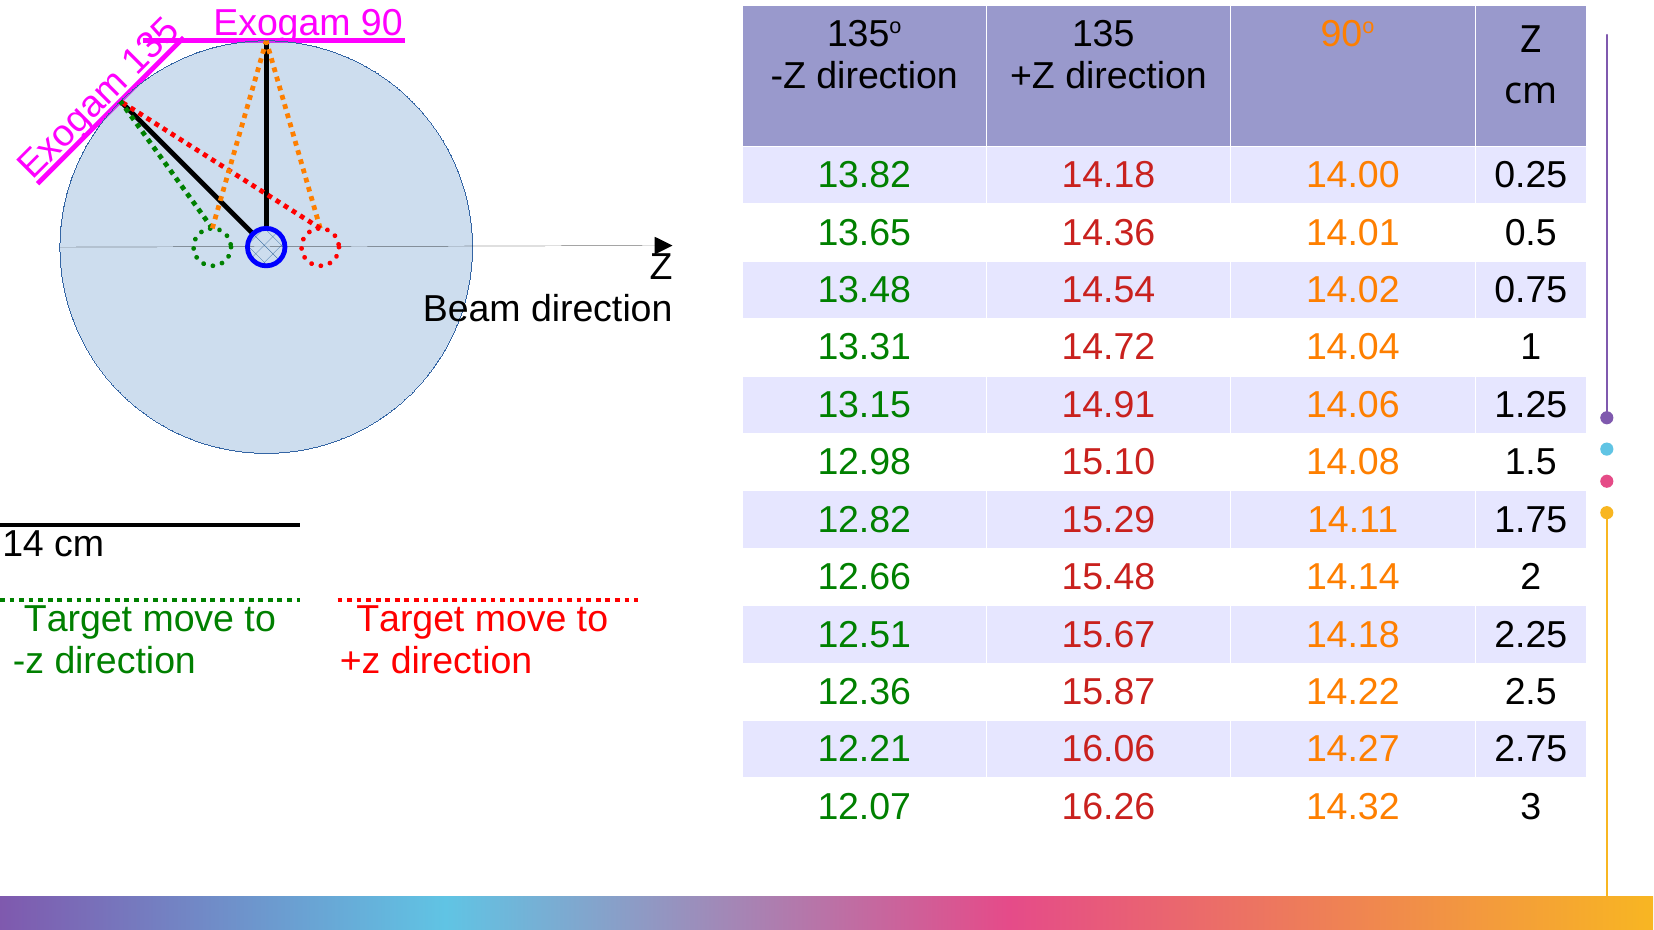

| Z cm | 90o | 135 +Z direction | 135o -Z direction |
| --- | --- | --- | --- |
| 0.25 | 14.00 | 14.18 | 13.82 |
| 0.5 | 14.01 | 14.36 | 13.65 |
| 0.75 | 14.02 | 14.54 | 13.48 |
| 1 | 14.04 | 14.72 | 13.31 |
| 1.25 | 14.06 | 14.91 | 13.15 |
| 1.5 | 14.08 | 15.10 | 12.98 |
| 1.75 | 14.11 | 15.29 | 12.82 |
| 2 | 14.14 | 15.48 | 12.66 |
| 2.25 | 14.18 | 15.67 | 12.51 |
| 2.5 | 14.22 | 15.87 | 12.36 |
| 2.75 | 14.27 | 16.06 | 12.21 |
| 3 | 14.32 | 16.26 | 12.07 |
Exogam 135
Exogam 90
14 cm
Target move to
 -z direction
Target move to
+z direction